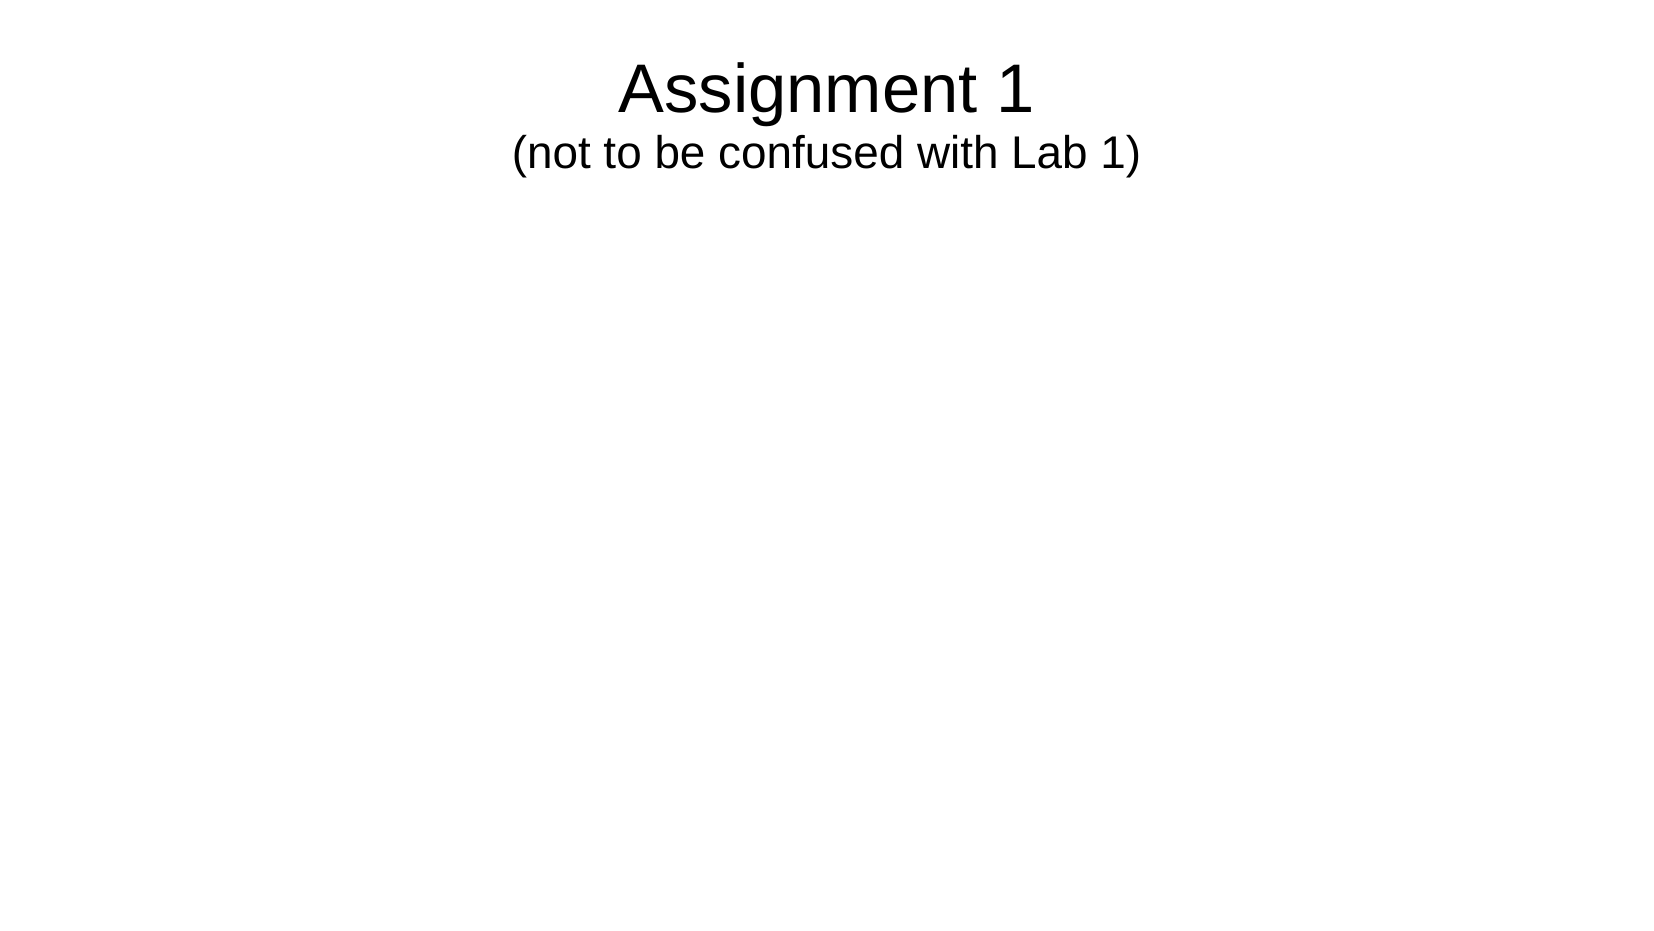

# Assignment 1 (not to be confused with Lab 1)